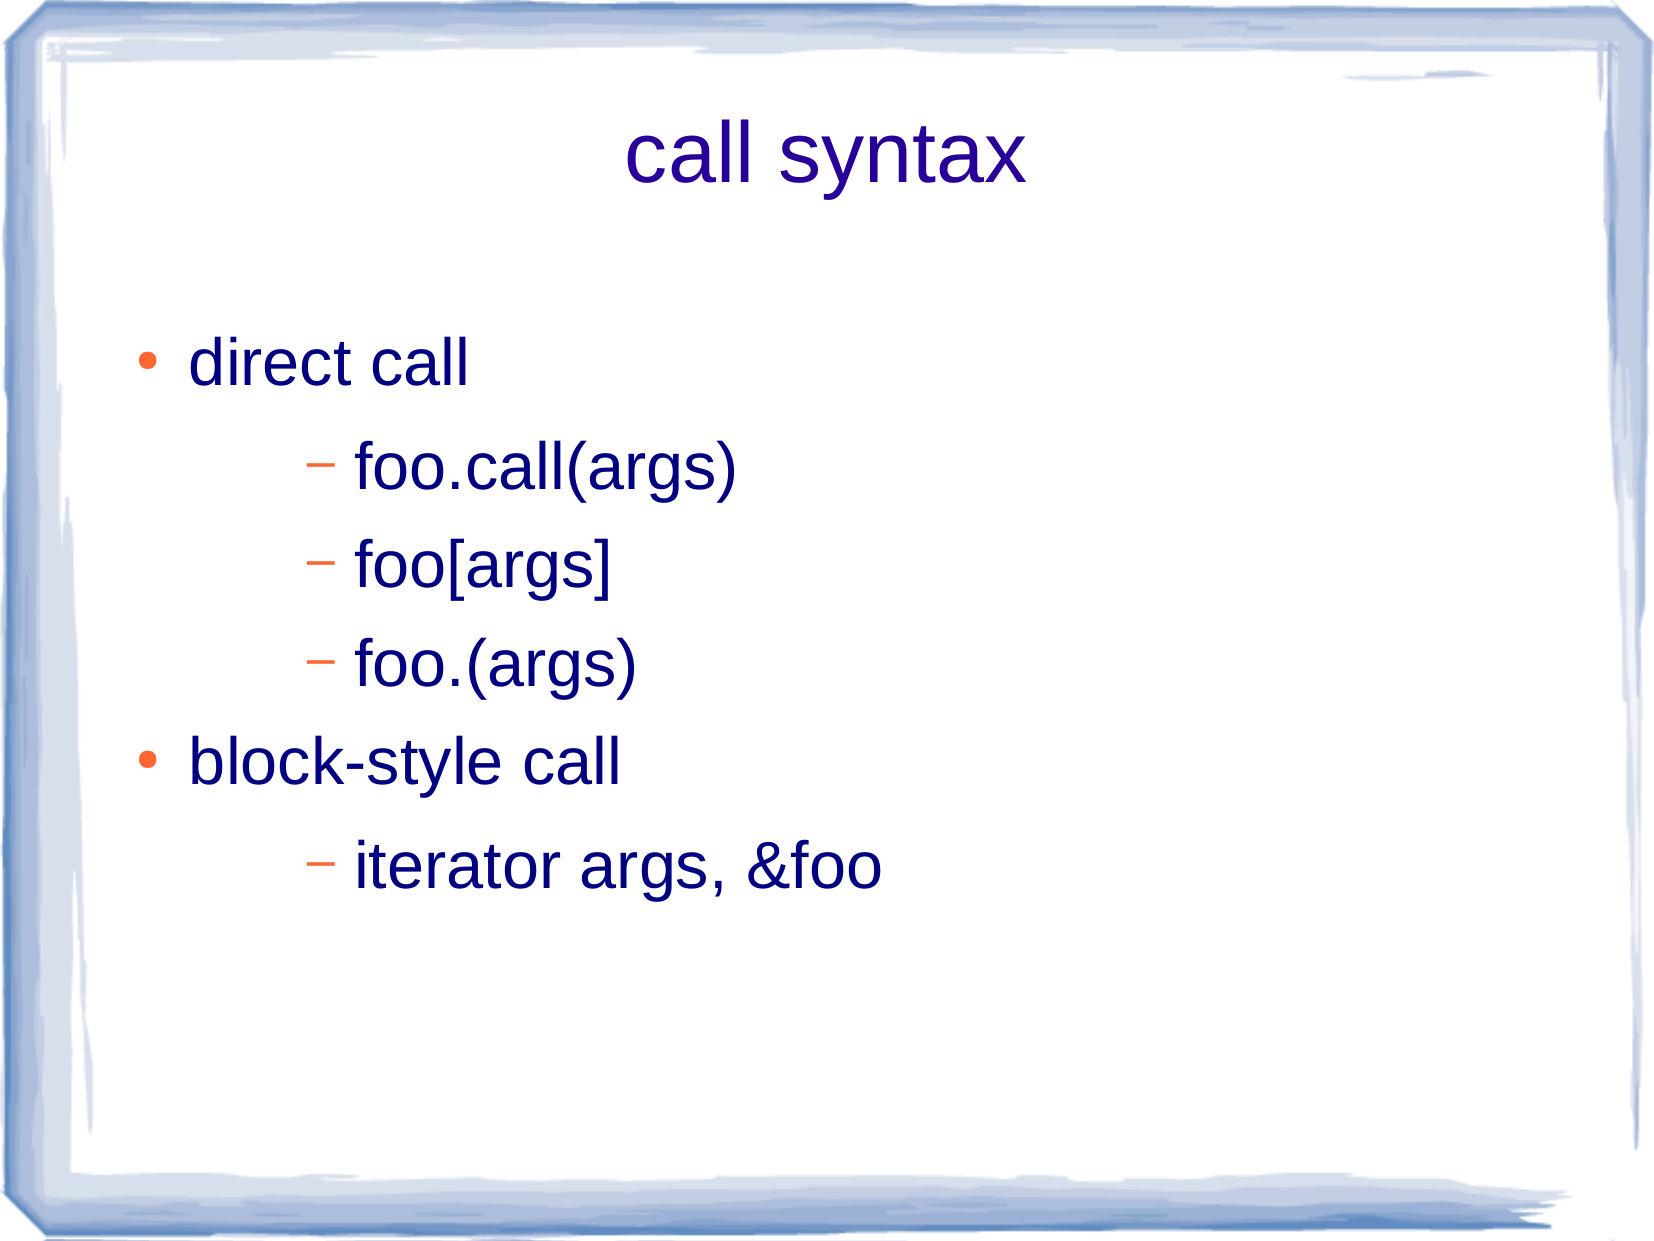

# call syntax
direct call
foo.call(args)
foo[args]
foo.(args)
block-style call
iterator args, &foo